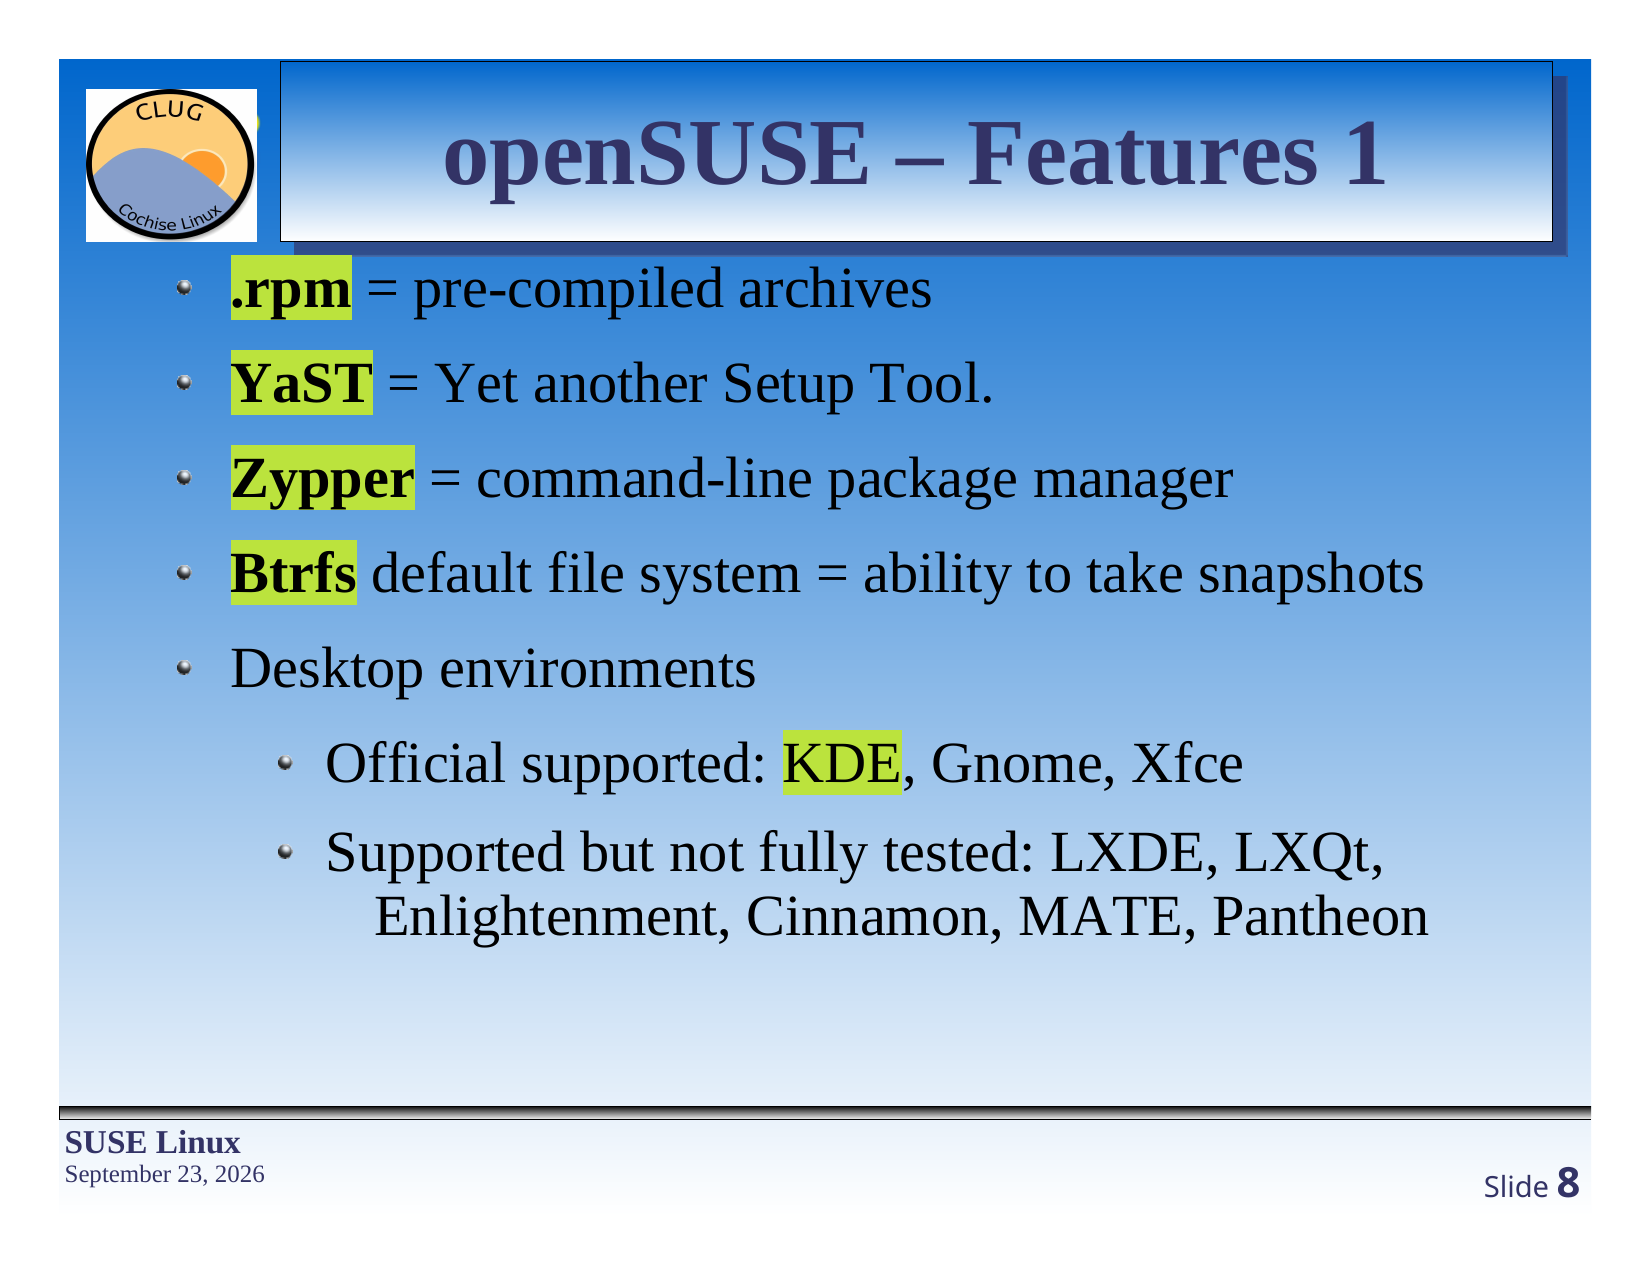

# openSUSE – Features 1
.rpm = pre-compiled archives
YaST = Yet another Setup Tool.
Zypper = command-line package manager
Btrfs default file system = ability to take snapshots
Desktop environments
Official supported: KDE, Gnome, Xfce
Supported but not fully tested: LXDE, LXQt, Enlightenment, Cinnamon, MATE, Pantheon